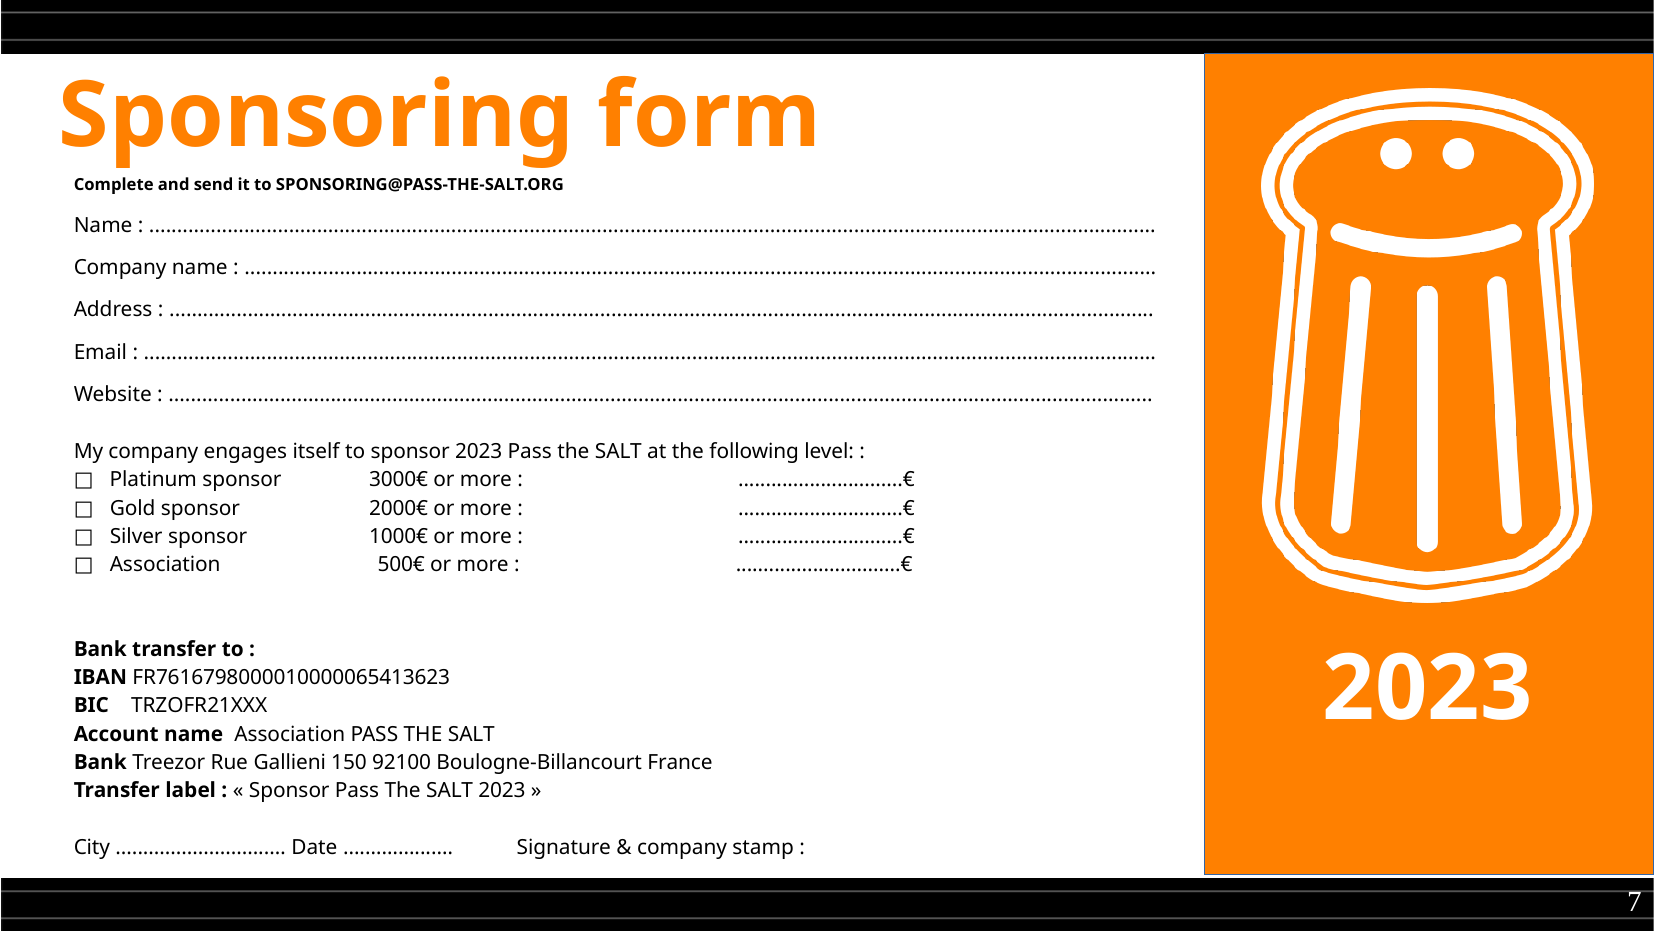

# Sponsoring form
Complete and send it to SPONSORING@PASS-THE-SALT.ORG
Name :
Company name :
Address :
Email :
Website :
My company engages itself to sponsor 2023 Pass the SALT at the following level: :
□ Platinum sponsor		3000€ or more :			..............................€
□ Gold sponsor		2000€ or more :			..............................€
□ Silver sponsor		1000€ or more :			..............................€
□ Association 	 500€ or more :		 ..............................€
Bank transfer to :
IBAN FR7616798000010000065413623
BIC TRZOFR21XXX
Account name Association PASS THE SALT
Bank Treezor Rue Gallieni 150 92100 Boulogne-Billancourt France
Transfer label : « Sponsor Pass The SALT 2023 »
City ............................… Date ....…….......…	Signature & company stamp :
2023